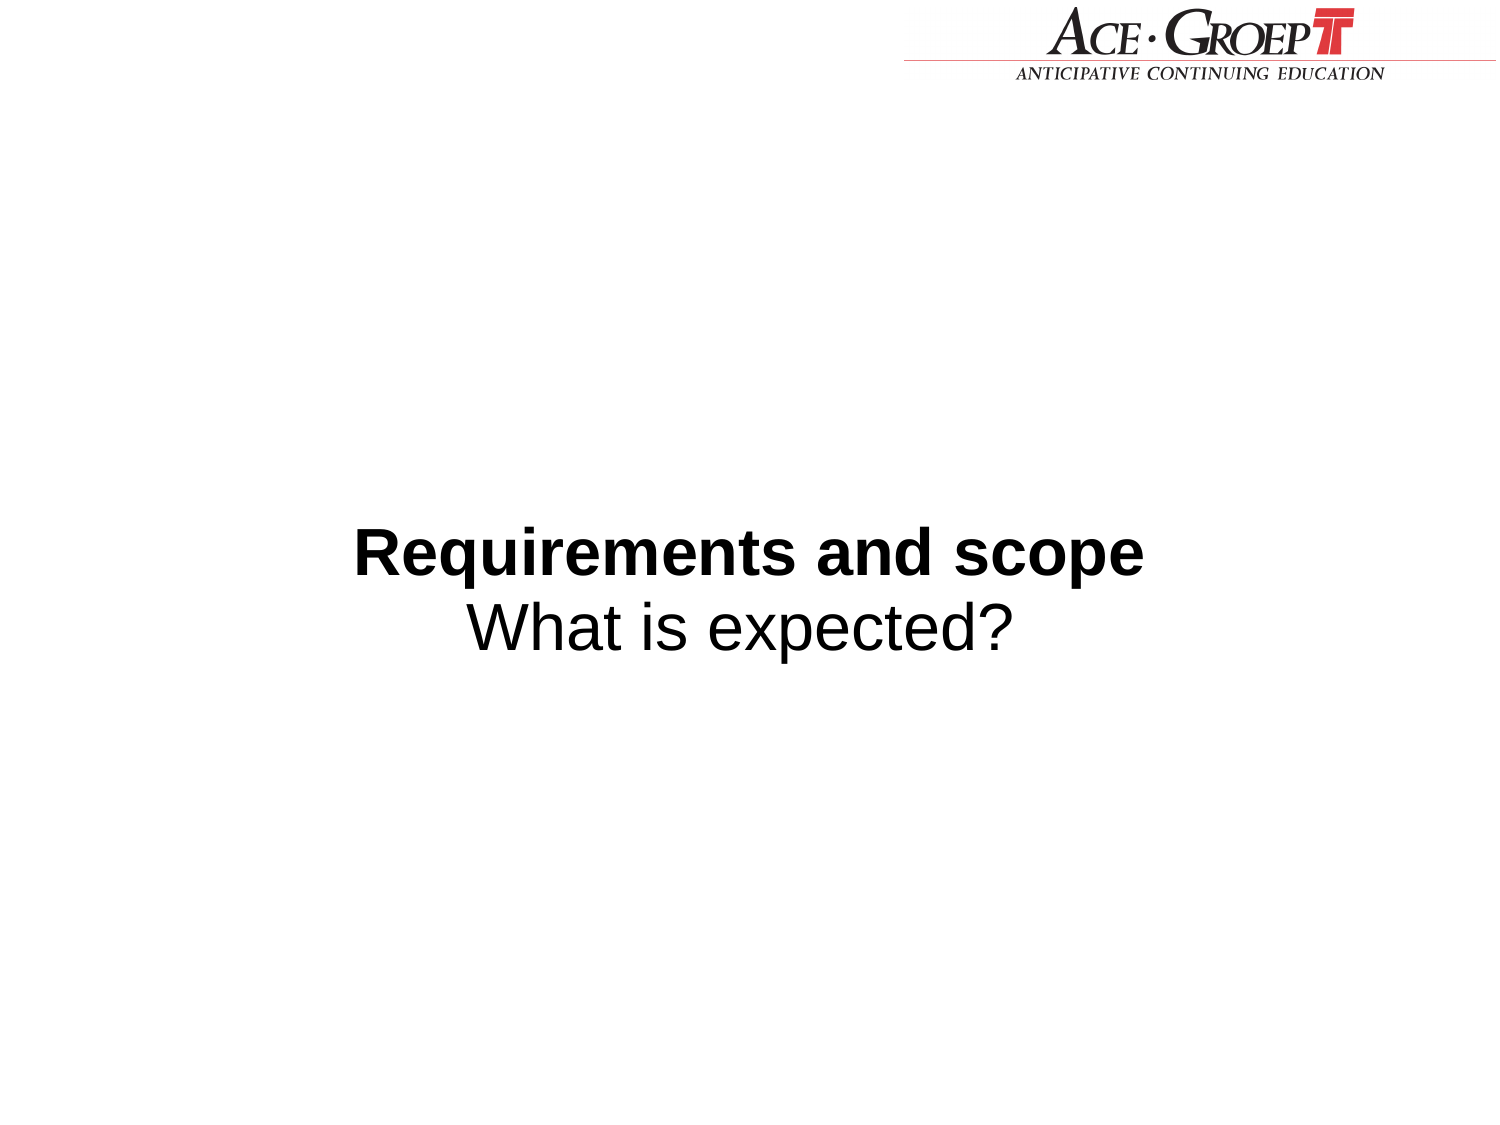

#
Requirements and scope
What is expected?